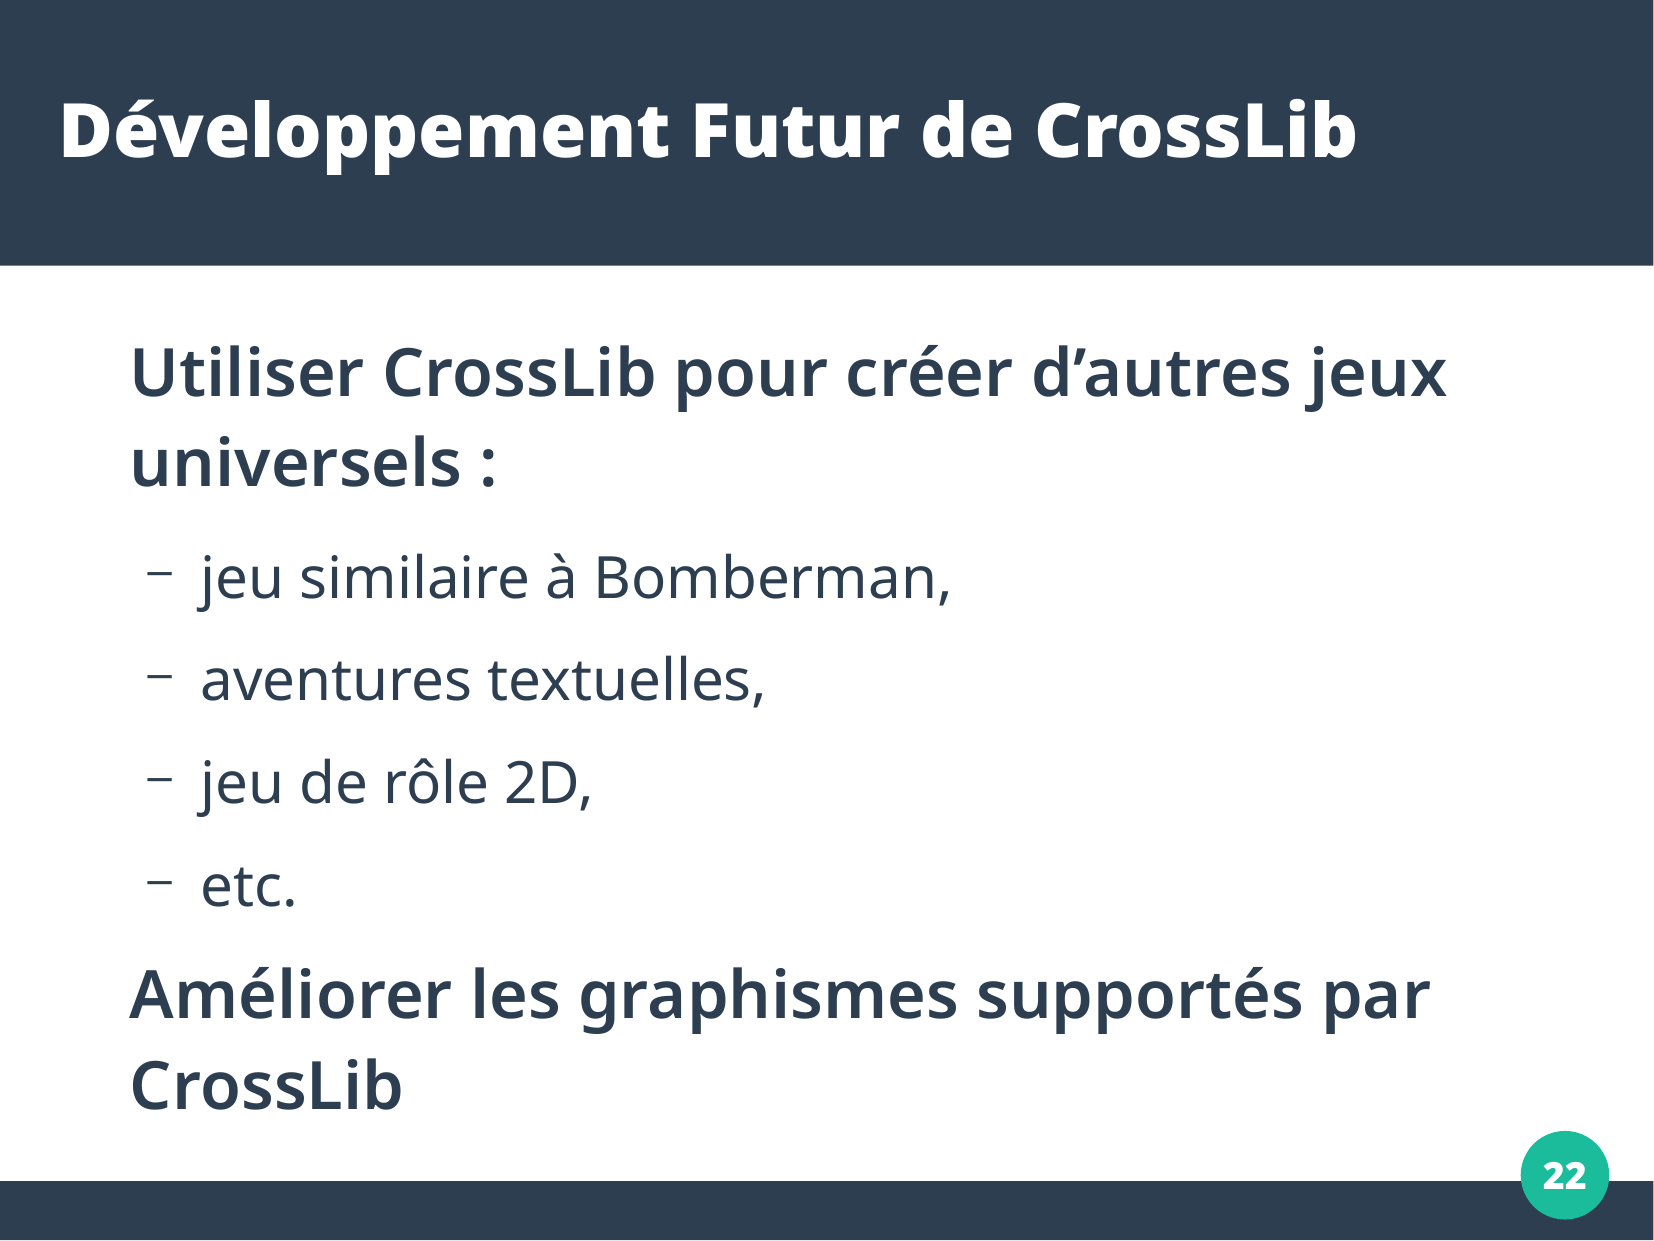

# Développement Futur de CrossLib
Utiliser CrossLib pour créer d’autres jeux universels :
jeu similaire à Bomberman,
aventures textuelles,
jeu de rôle 2D,
etc.
Améliorer les graphismes supportés par CrossLib
22